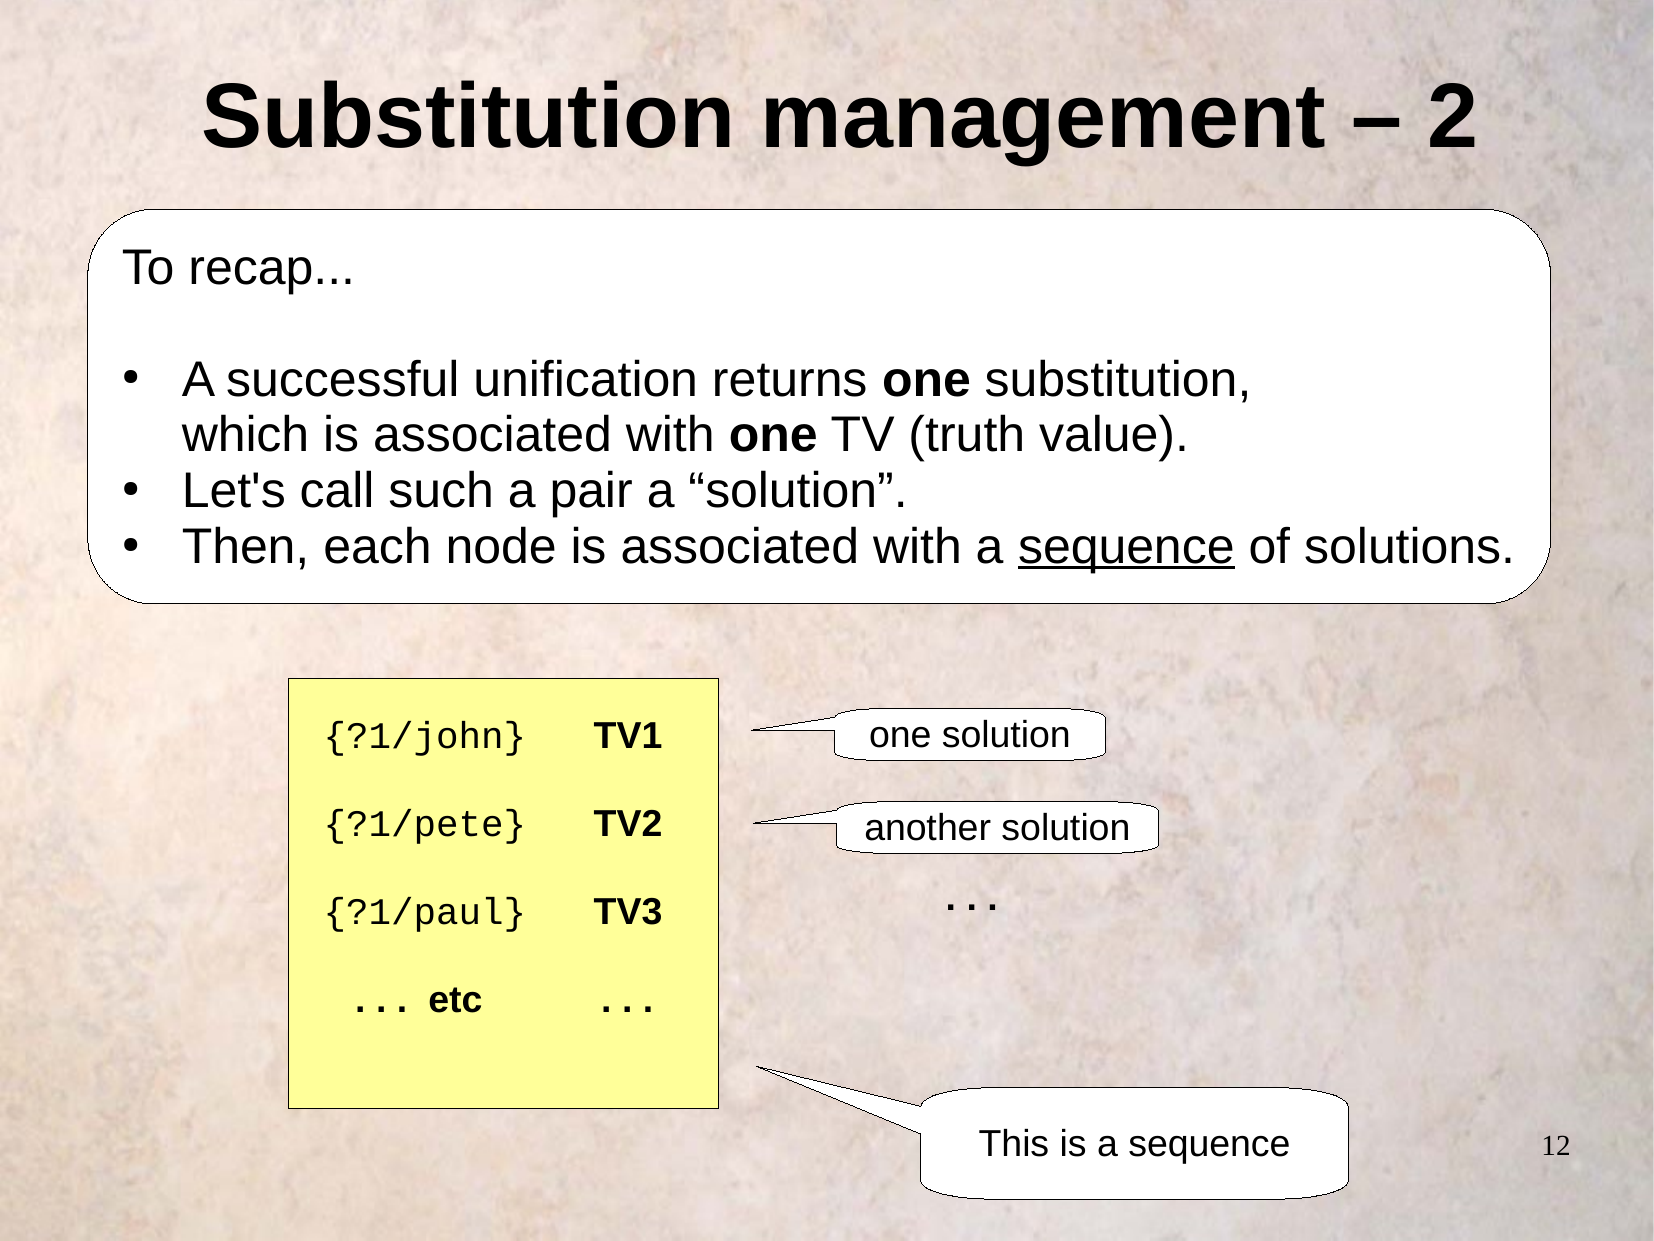

# Substitution management – 2
To recap...
A successful unification returns one substitution,
which is associated with one TV (truth value).
Let's call such a pair a “solution”.
Then, each node is associated with a sequence of solutions.
{?1/john} TV1
{?1/pete} TV2
{?1/paul} TV3
 . . . etc	 . . .
one solution
another solution
. . .
This is a sequence
12